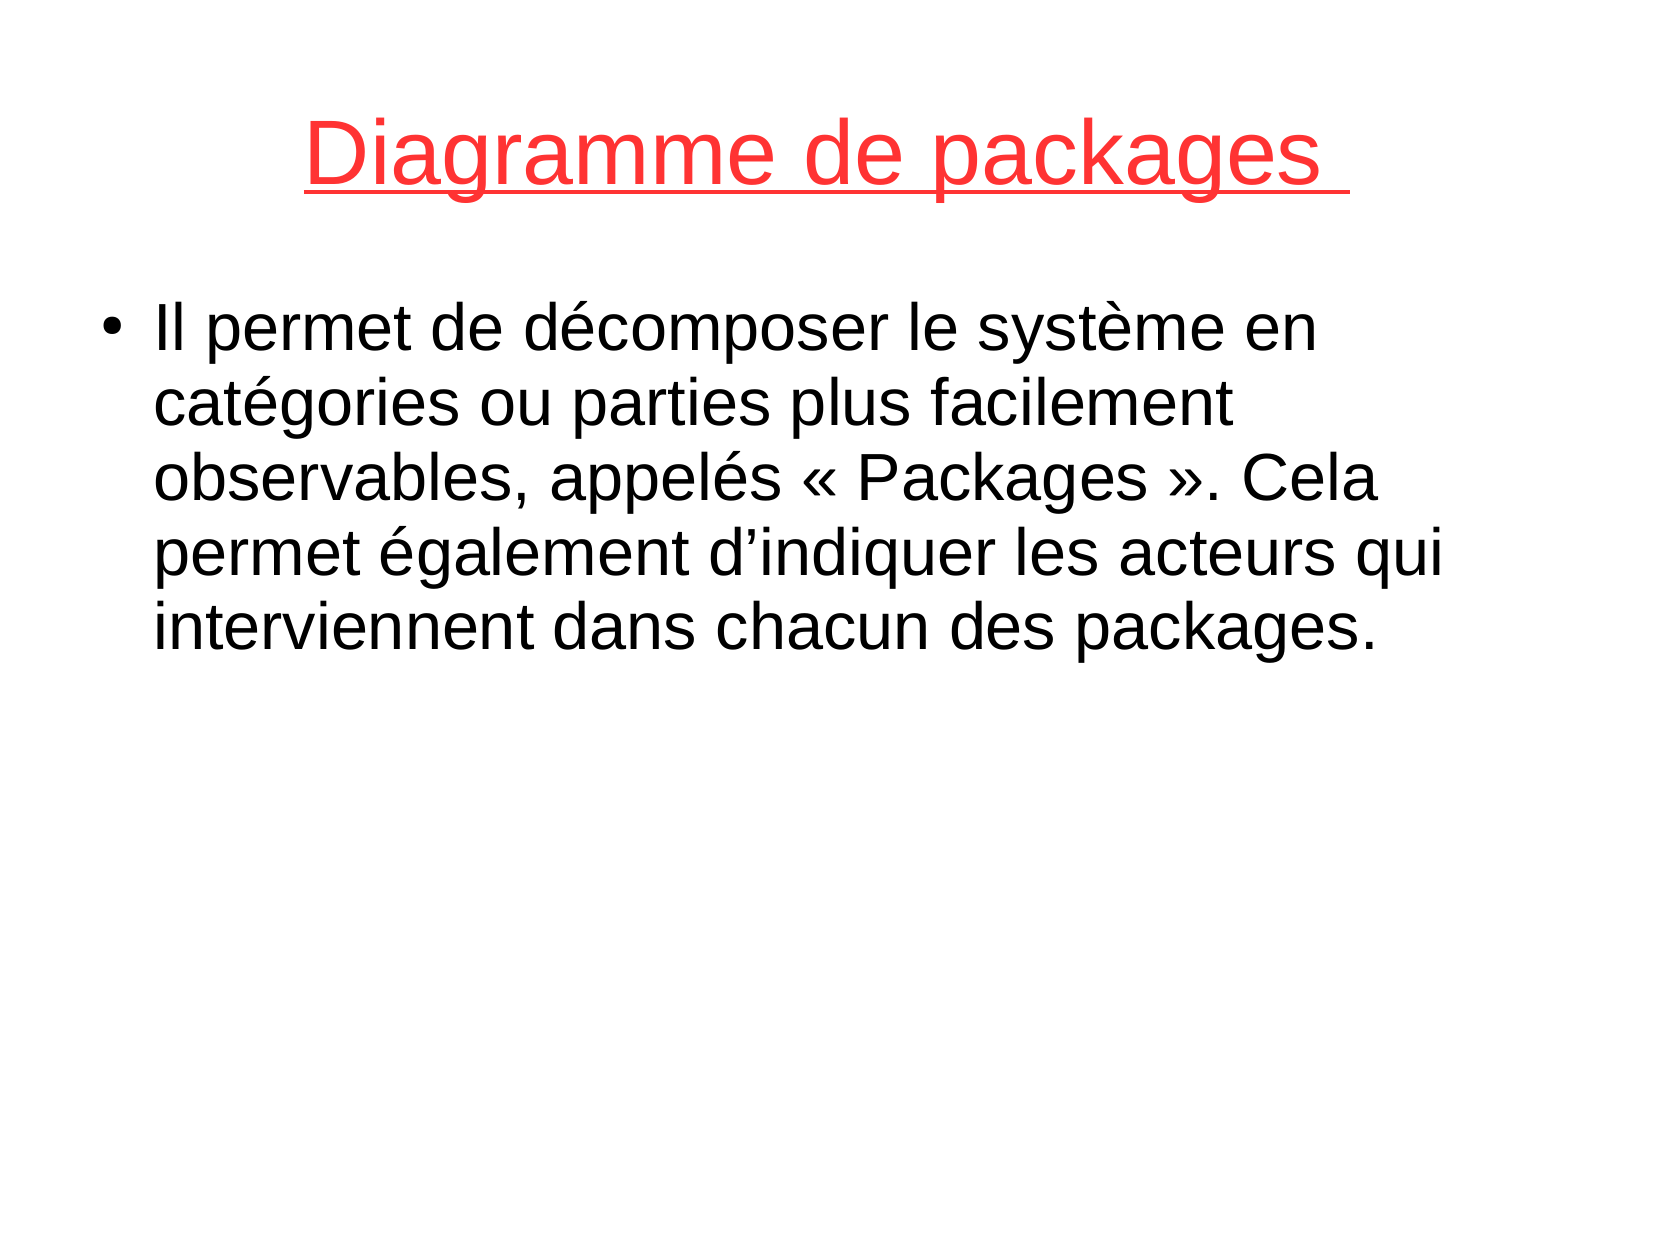

# Diagramme de packages
Il permet de décomposer le système en catégories ou parties plus facilement observables, appelés « Packages ». Cela permet également d’indiquer les acteurs qui interviennent dans chacun des packages.